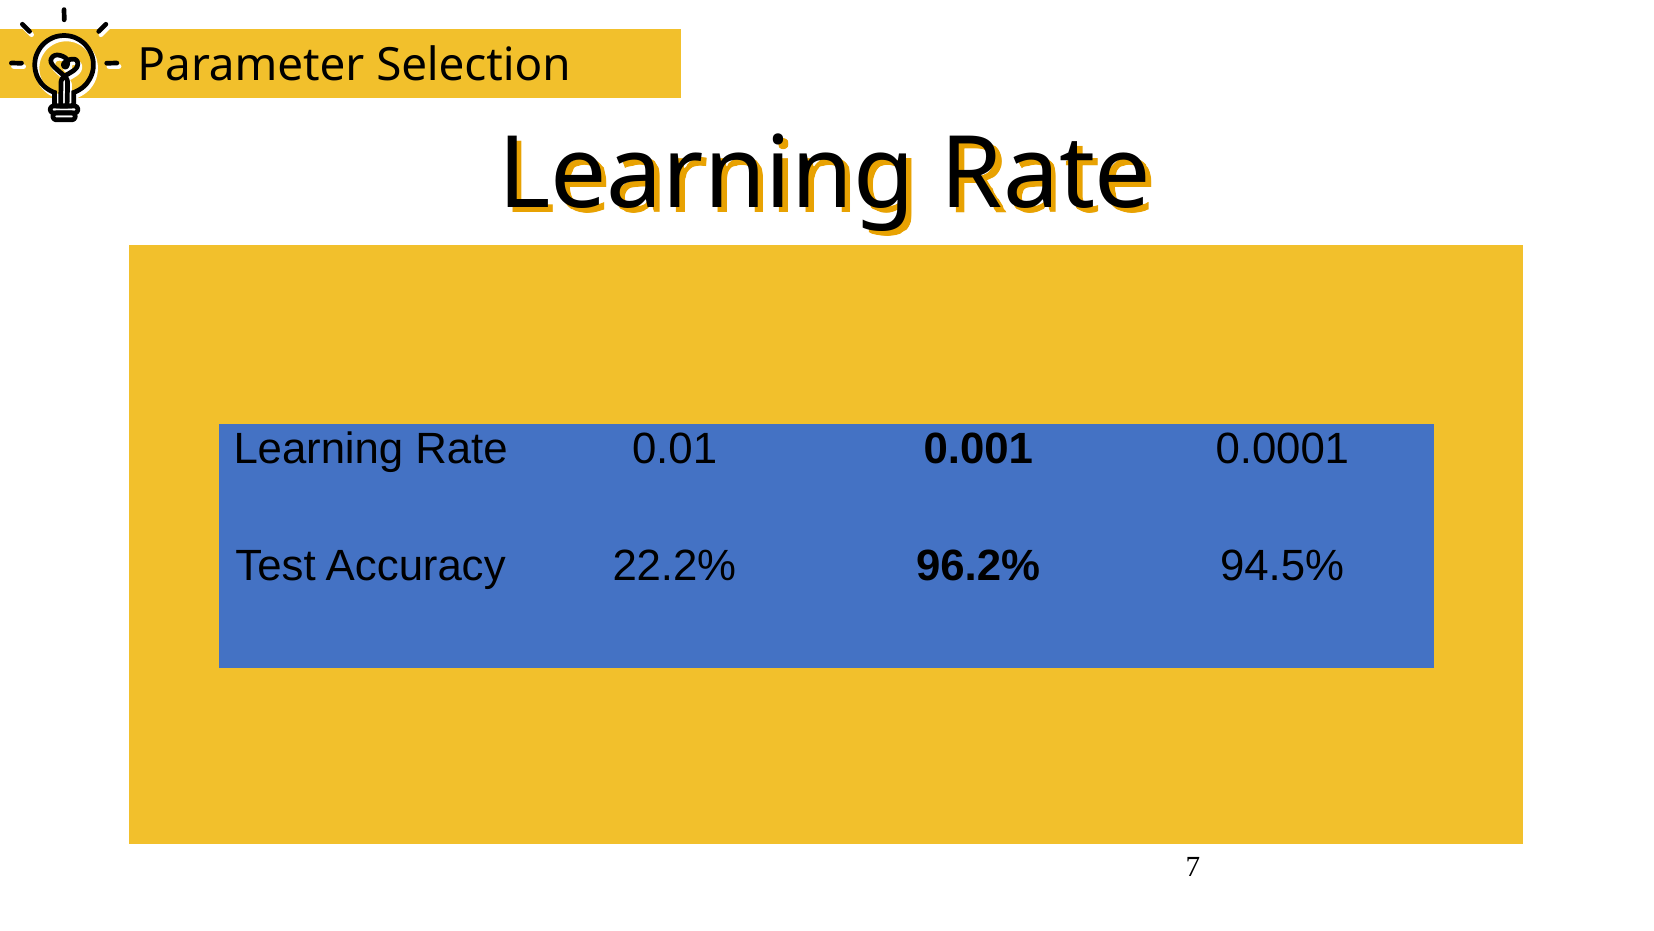

# Learning Rate
Parameter Selection
| Learning Rate | 0.01 | 0.001 | 0.0001 |
| --- | --- | --- | --- |
| Test Accuracy | 22.2% | 96.2% | 94.5% |